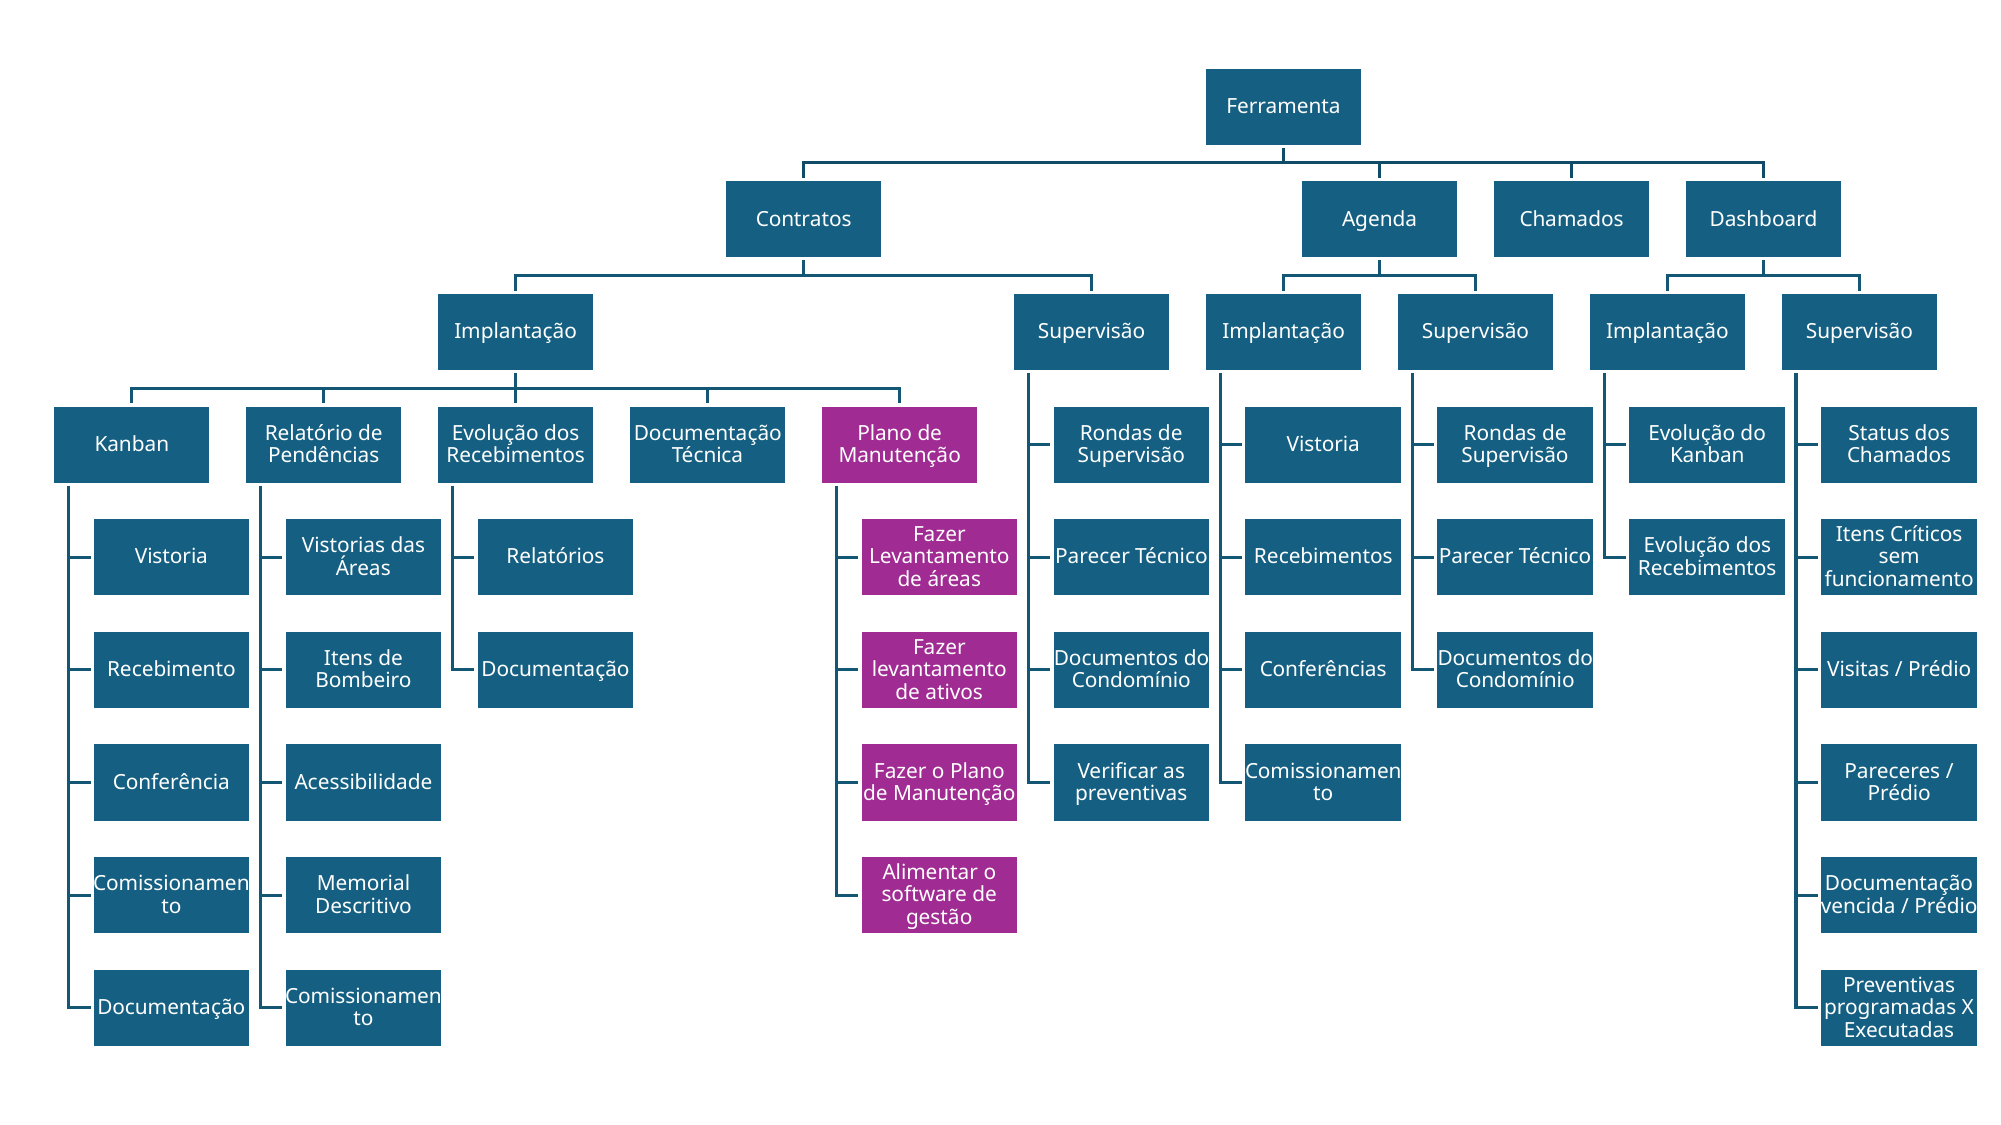

Ferramenta
Contratos
Agenda
Chamados
Dashboard
Implantação
Supervisão
Implantação
Supervisão
Implantação
Supervisão
Kanban
Relatório de Pendências
Evolução dos Recebimentos
Documentação Técnica
Plano de Manutenção
Rondas de Supervisão
Vistoria
Rondas de Supervisão
Evolução do Kanban
Status dos Chamados
Vistoria
Vistorias das Áreas
Relatórios
Fazer Levantamento de áreas
Parecer Técnico
Recebimentos
Parecer Técnico
Evolução dos Recebimentos
Itens Críticos sem funcionamento
Recebimento
Itens de Bombeiro
Documentação
Fazer levantamento de ativos
Documentos do Condomínio
Conferências
Documentos do Condomínio
Visitas / Prédio
Conferência
Acessibilidade
Fazer o Plano de Manutenção
Verificar as preventivas
Comissionamento
Pareceres / Prédio
Comissionamento
Memorial Descritivo
Alimentar o software de gestão
Documentação vencida / Prédio
Documentação
Comissionamento
Preventivas programadas X Executadas